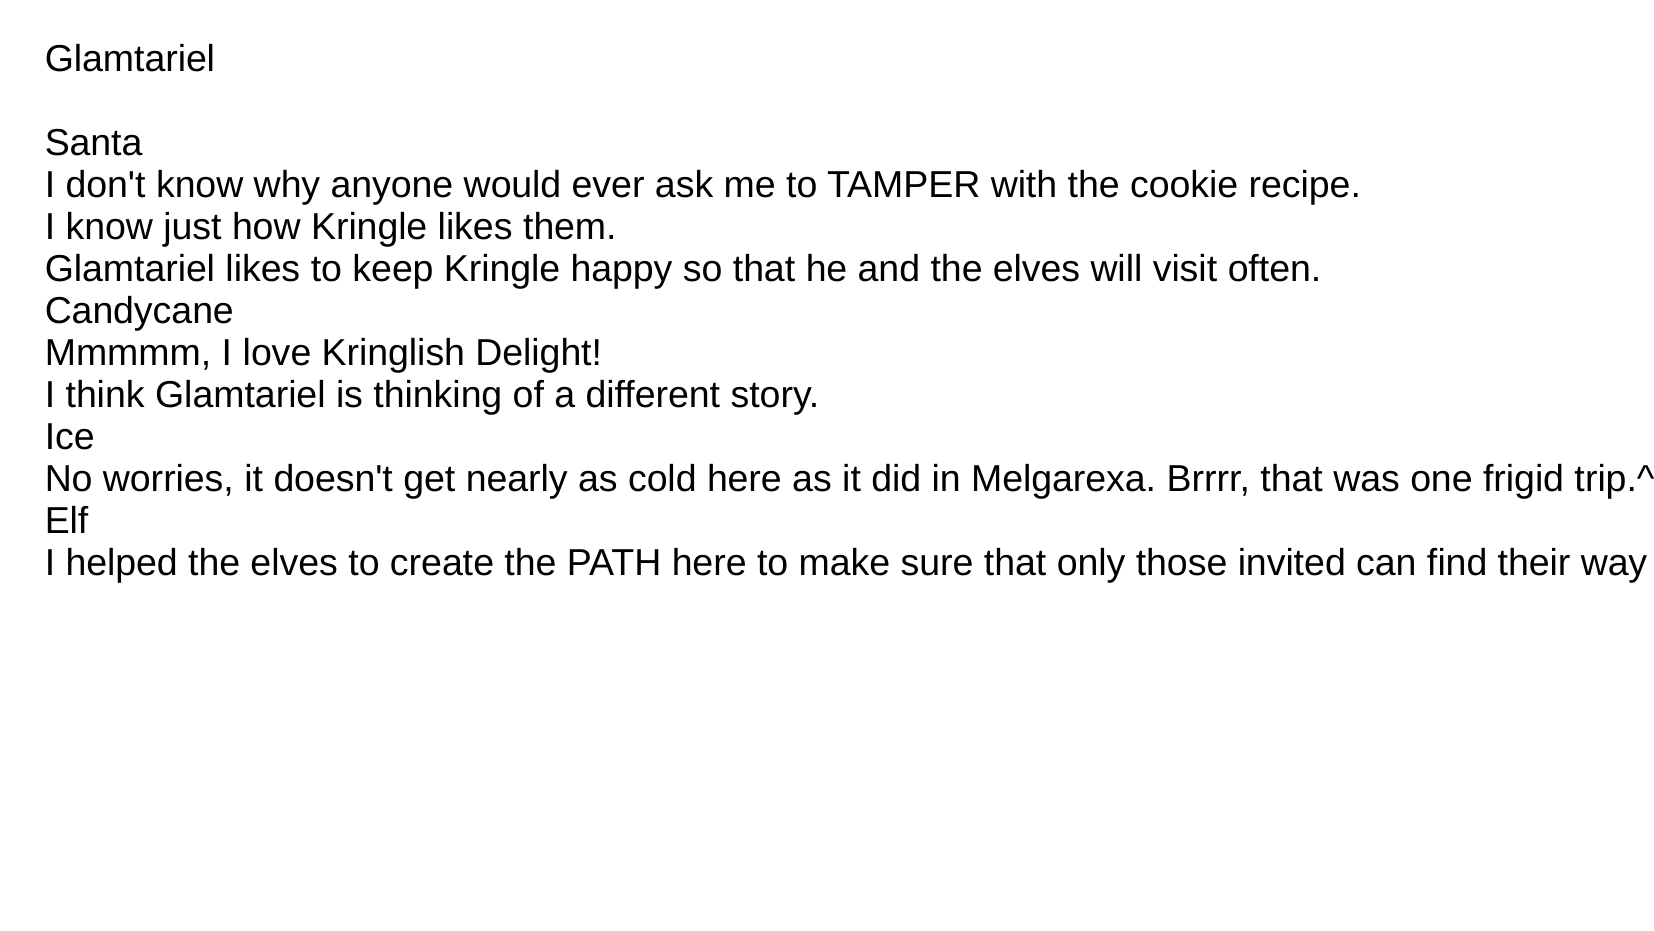

Glamtariel
Santa
I don't know why anyone would ever ask me to TAMPER with the cookie recipe.
I know just how Kringle likes them.
Glamtariel likes to keep Kringle happy so that he and the elves will visit often.
Candycane
Mmmmm, I love Kringlish Delight!
I think Glamtariel is thinking of a different story.
Ice
No worries, it doesn't get nearly as cold here as it did in Melgarexa. Brrrr, that was one frigid trip.^I think it's a perfect temperature here.
Elf
I helped the elves to create the PATH here to make sure that only those invited can find their way here.^I wish the elves visited more often.